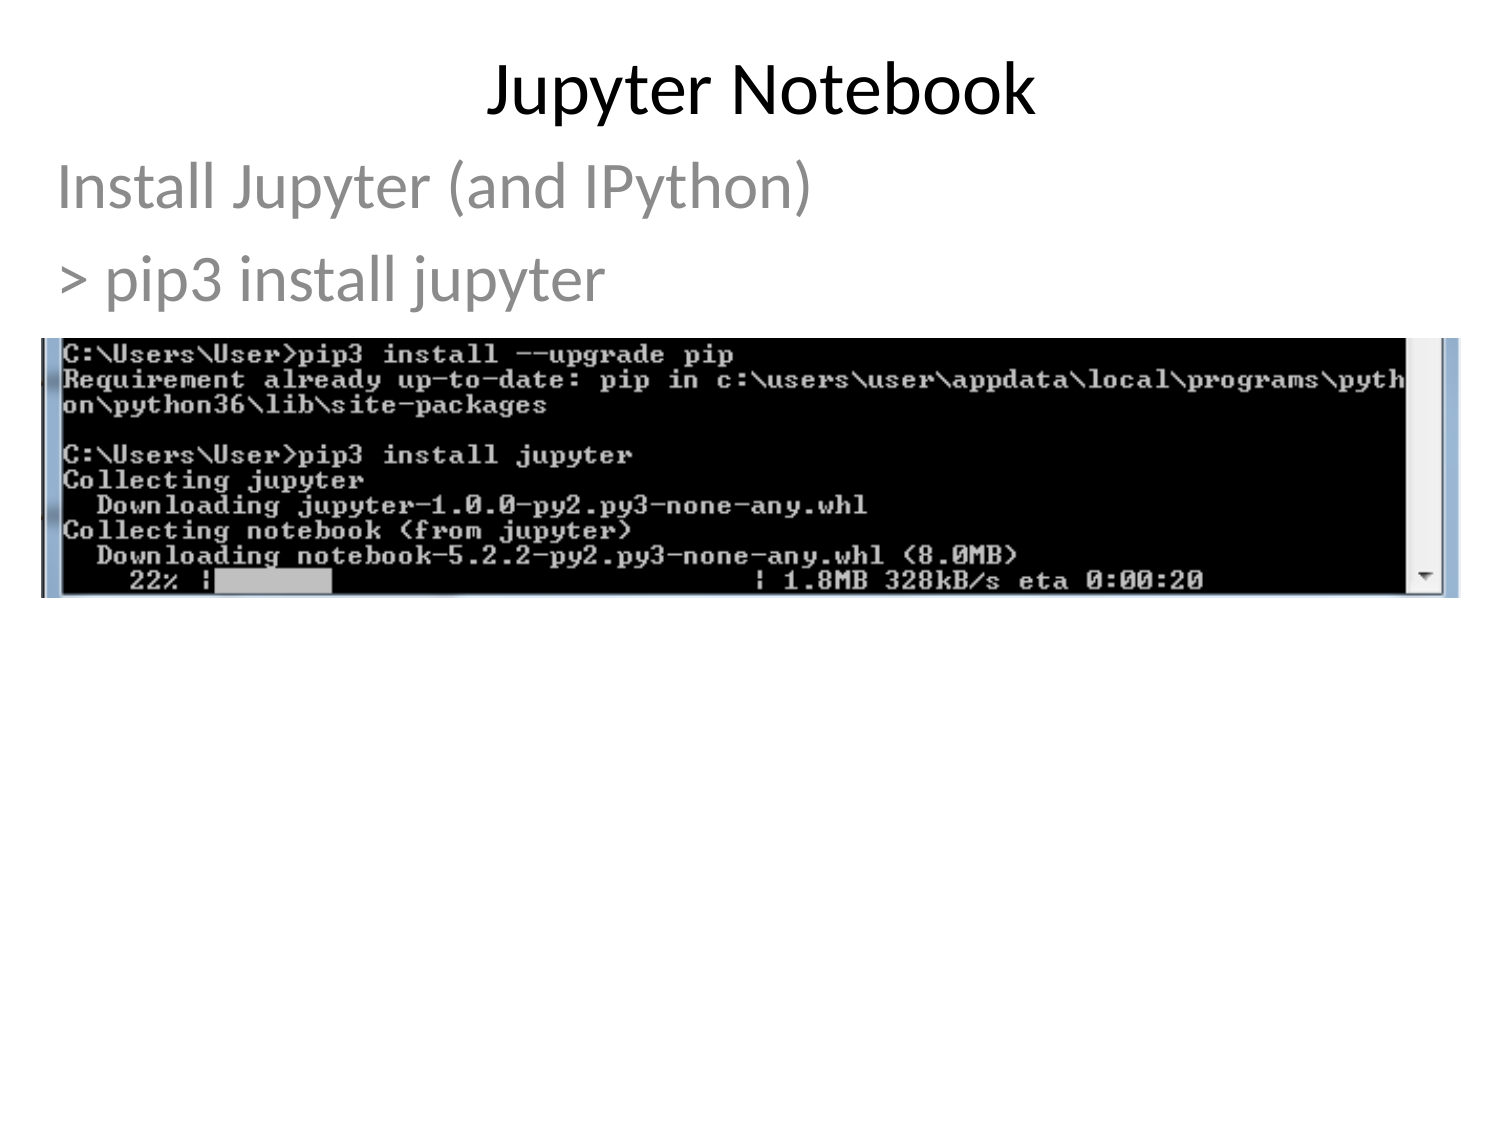

# Jupyter Notebook
Install Jupyter (and IPython)
> pip3 install jupyter